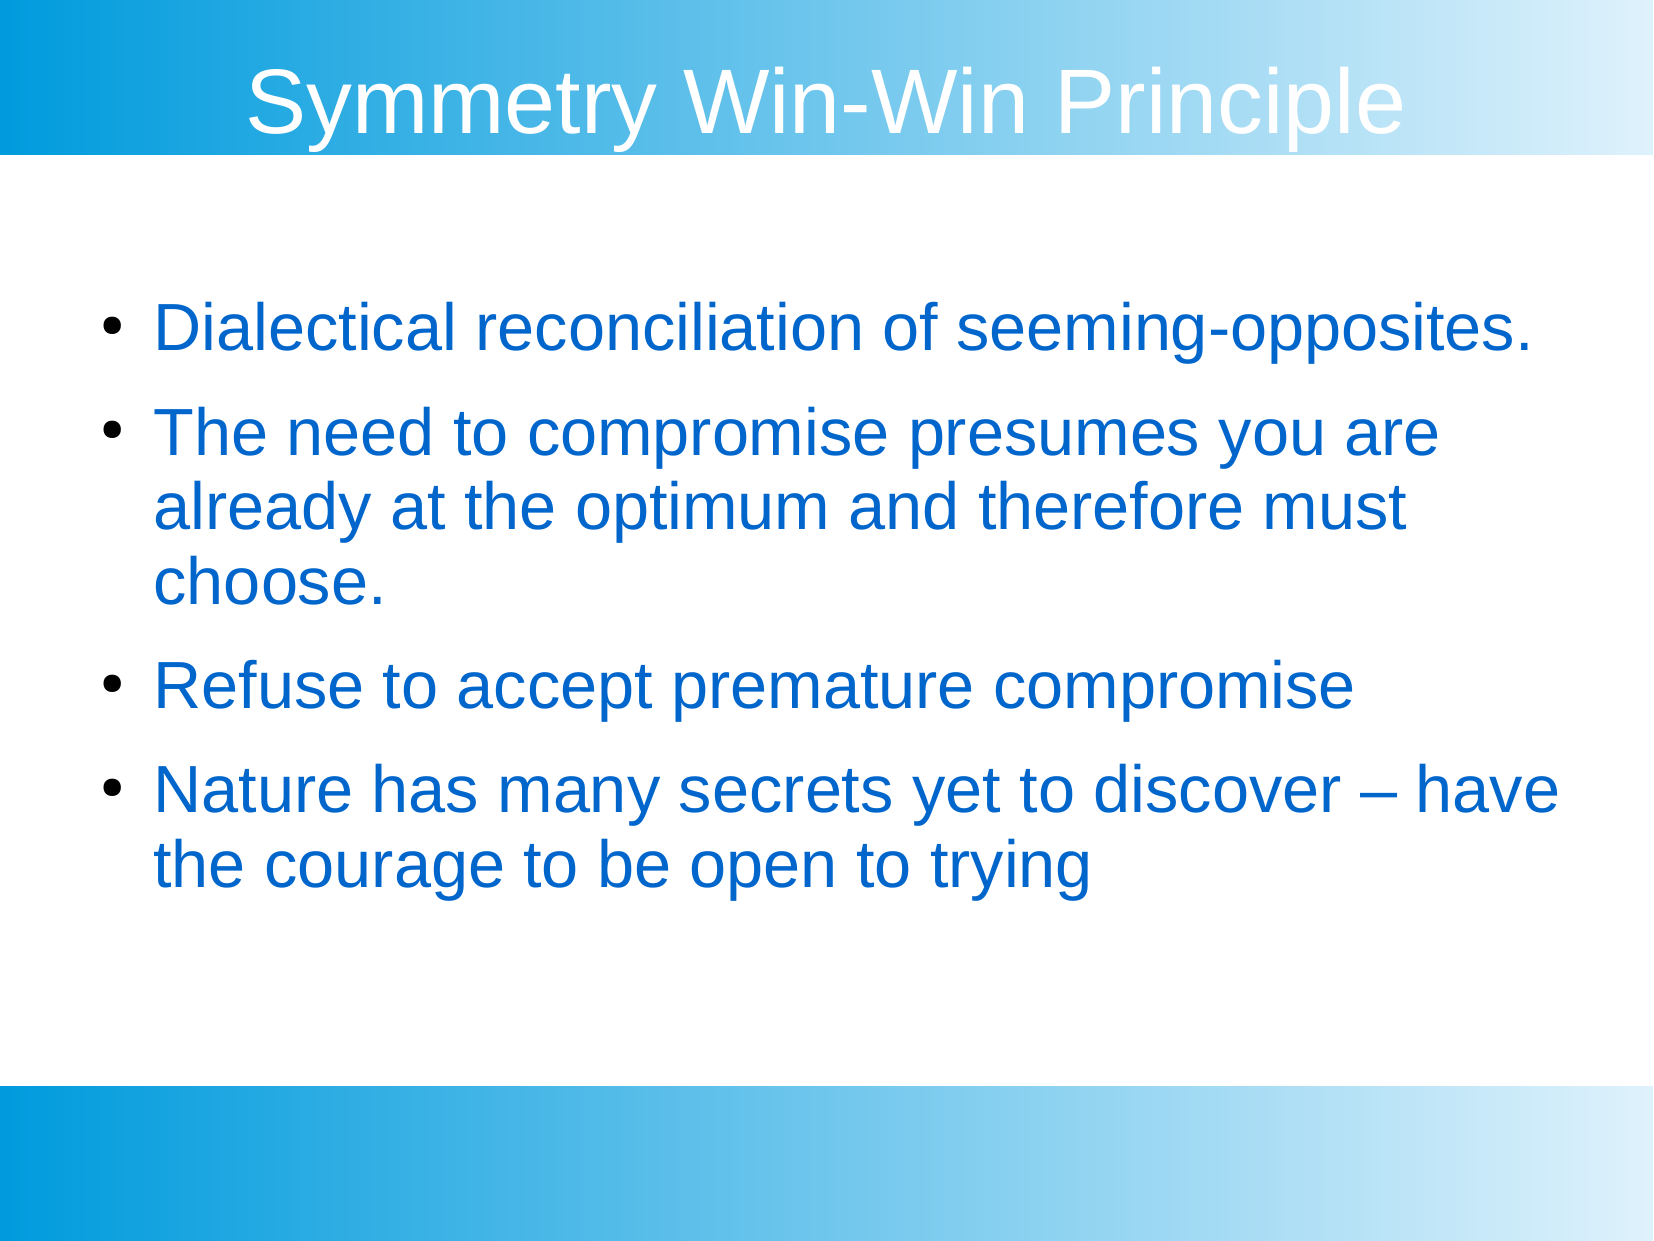

# Symmetry Win-Win Principle
Dialectical reconciliation of seeming-opposites.
The need to compromise presumes you are already at the optimum and therefore must choose.
Refuse to accept premature compromise
Nature has many secrets yet to discover – have the courage to be open to trying